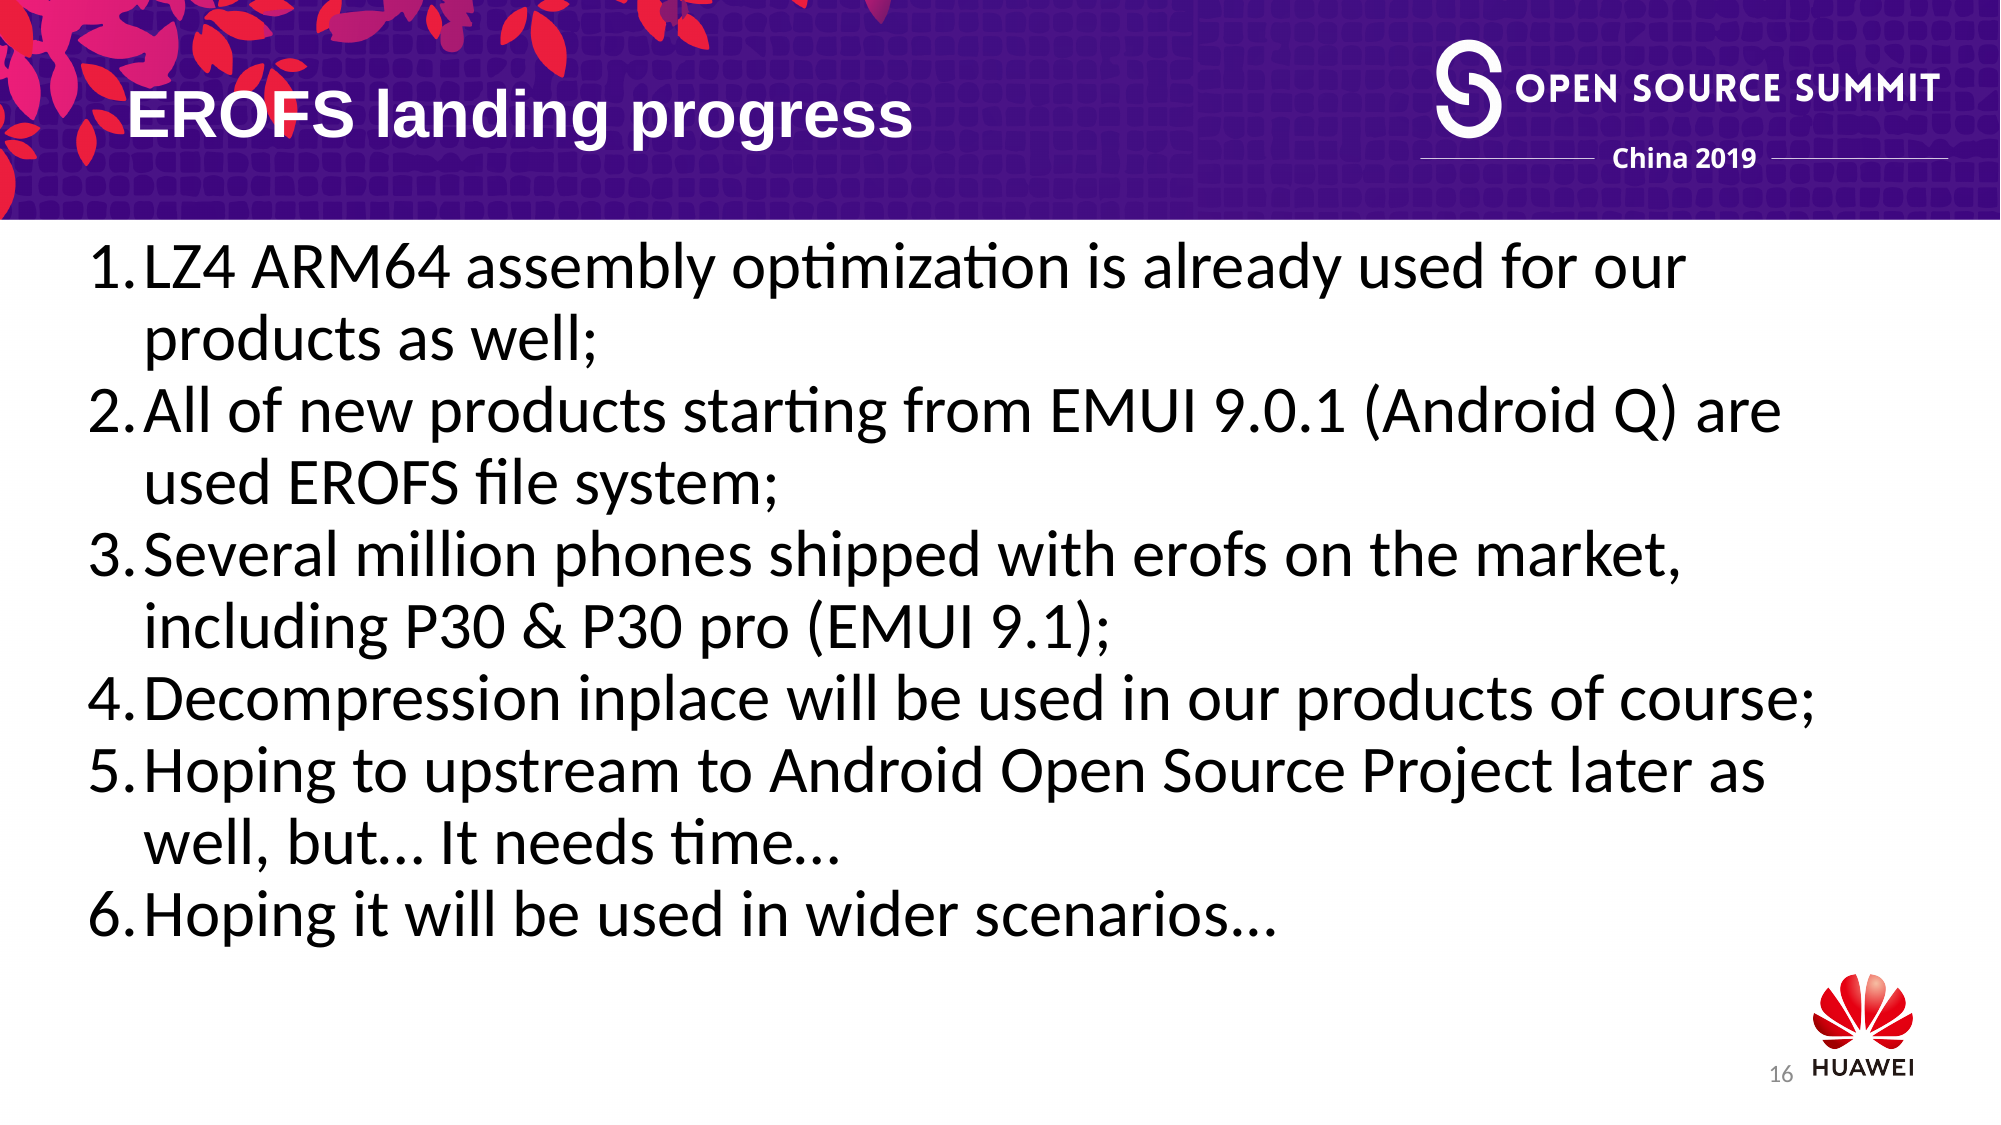

EROFS landing progress
LZ4 ARM64 assembly optimization is already used for our products as well;
All of new products starting from EMUI 9.0.1 (Android Q) are used EROFS file system;
Several million phones shipped with erofs on the market, including P30 & P30 pro (EMUI 9.1);
Decompression inplace will be used in our products of course;
Hoping to upstream to Android Open Source Project later as well, but… It needs time…
Hoping it will be used in wider scenarios...